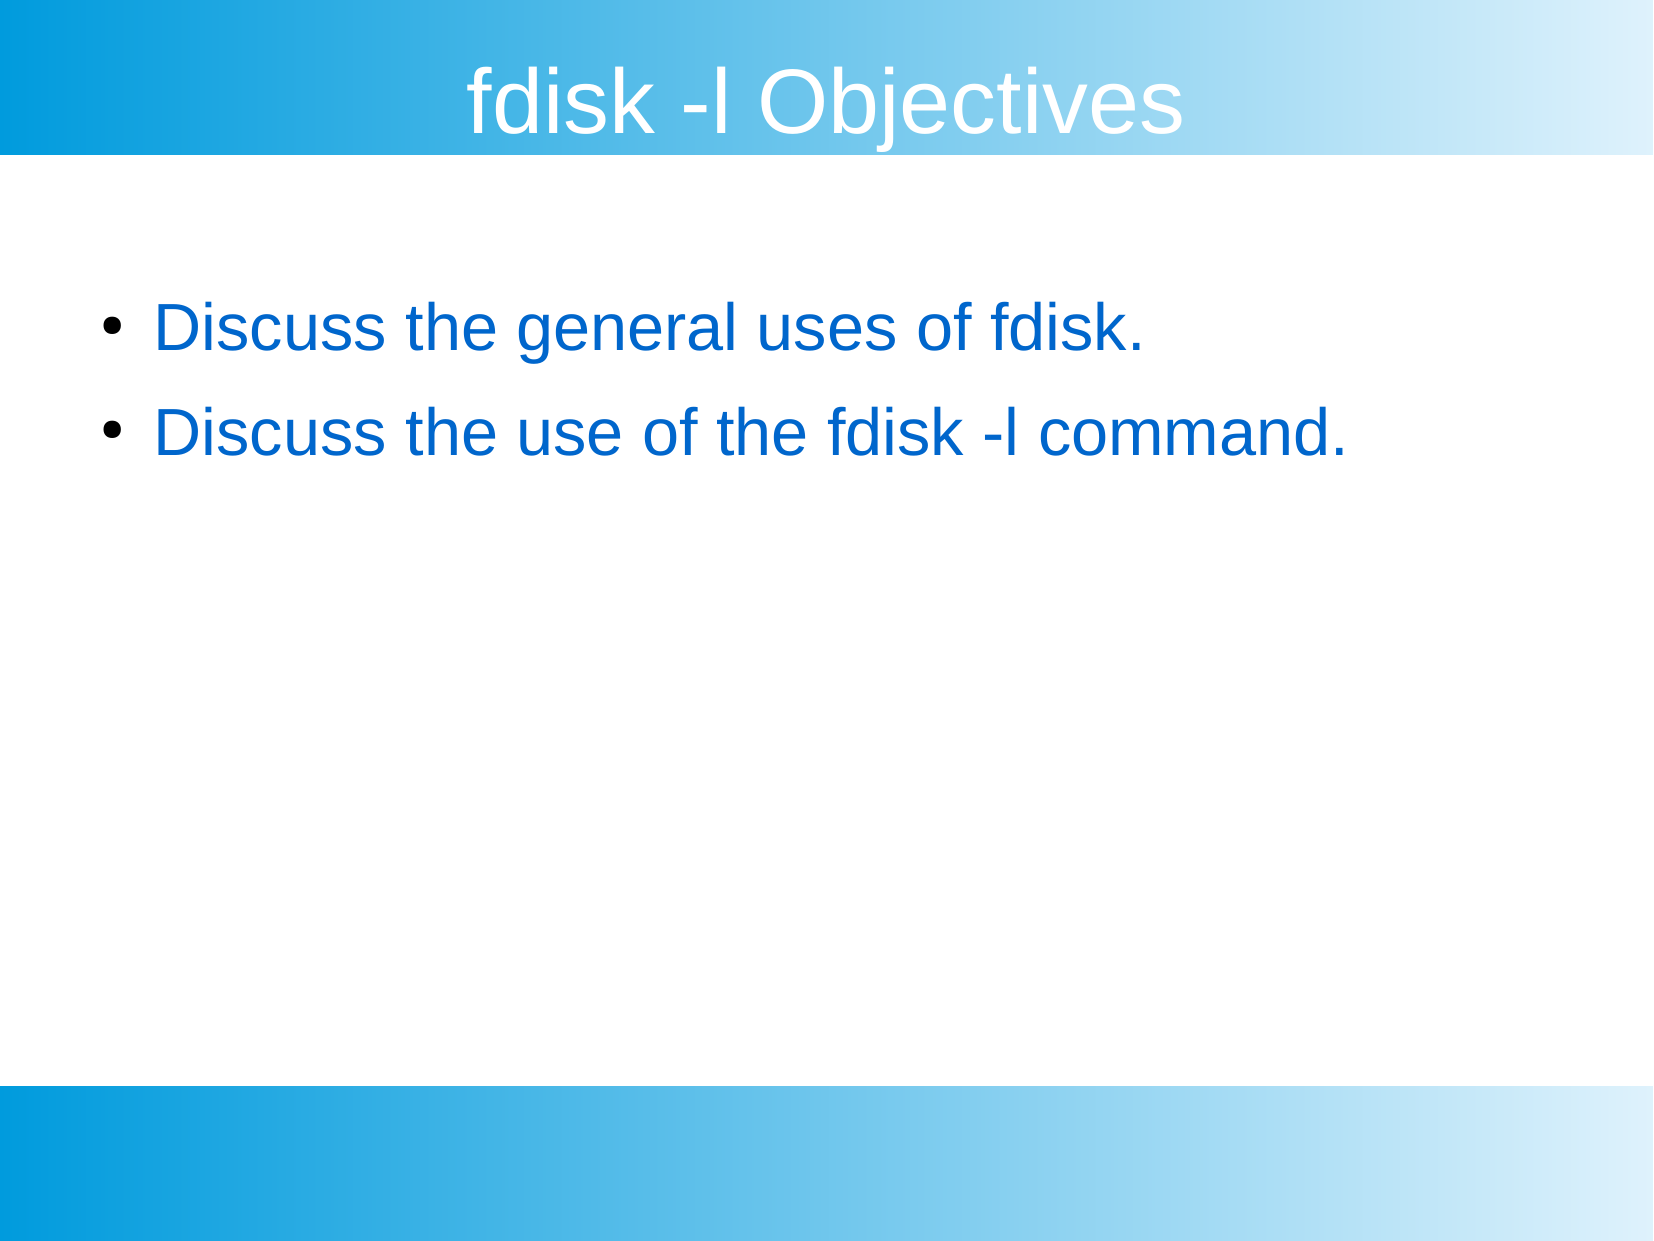

# fdisk -l Objectives
Discuss the general uses of fdisk.
Discuss the use of the fdisk -l command.